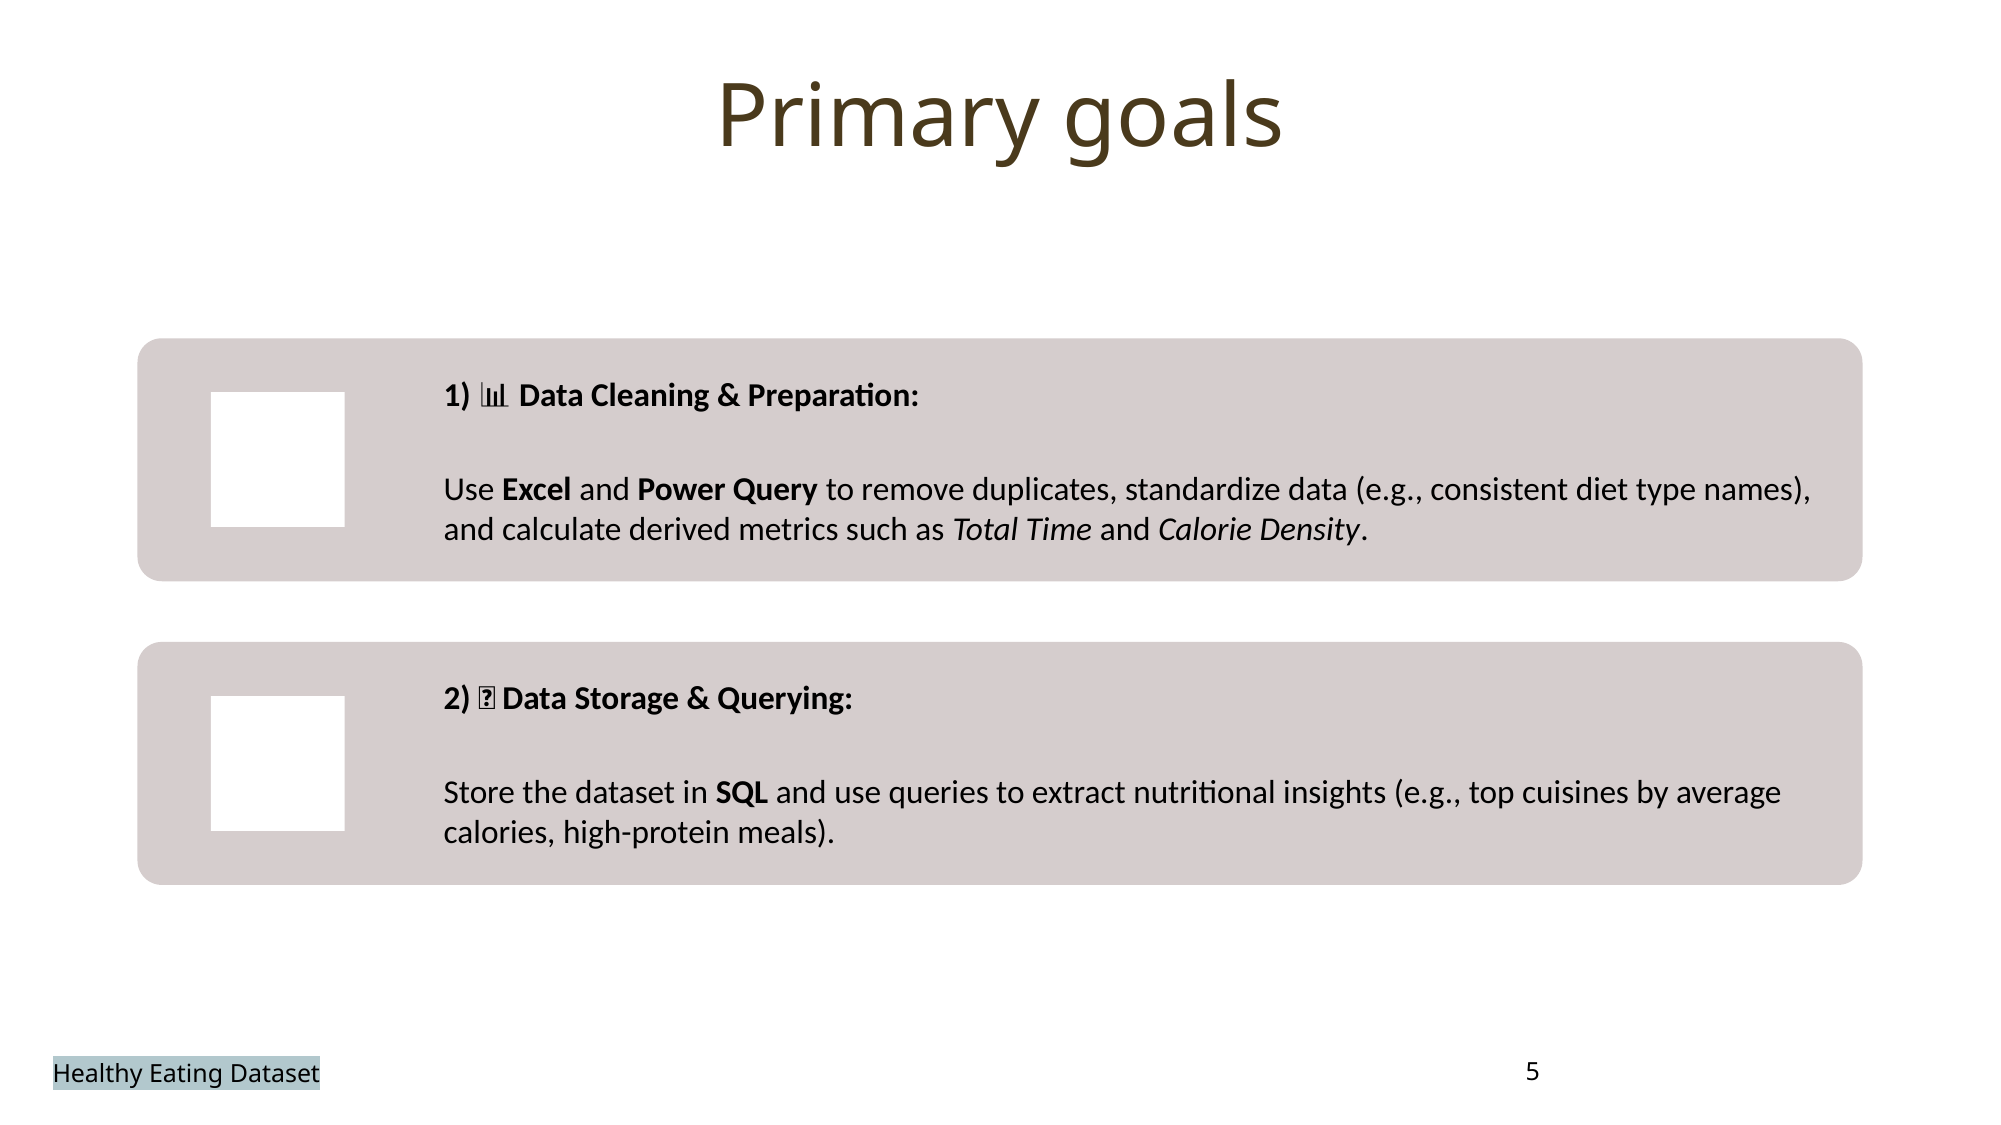

# Primary goals
1) 📊 Data Cleaning & Preparation:
Use Excel and Power Query to remove duplicates, standardize data (e.g., consistent diet type names), and calculate derived metrics such as Total Time and Calorie Density.
2) 🧮 Data Storage & Querying:
Store the dataset in SQL and use queries to extract nutritional insights (e.g., top cuisines by average calories, high-protein meals).
Healthy Eating Dataset